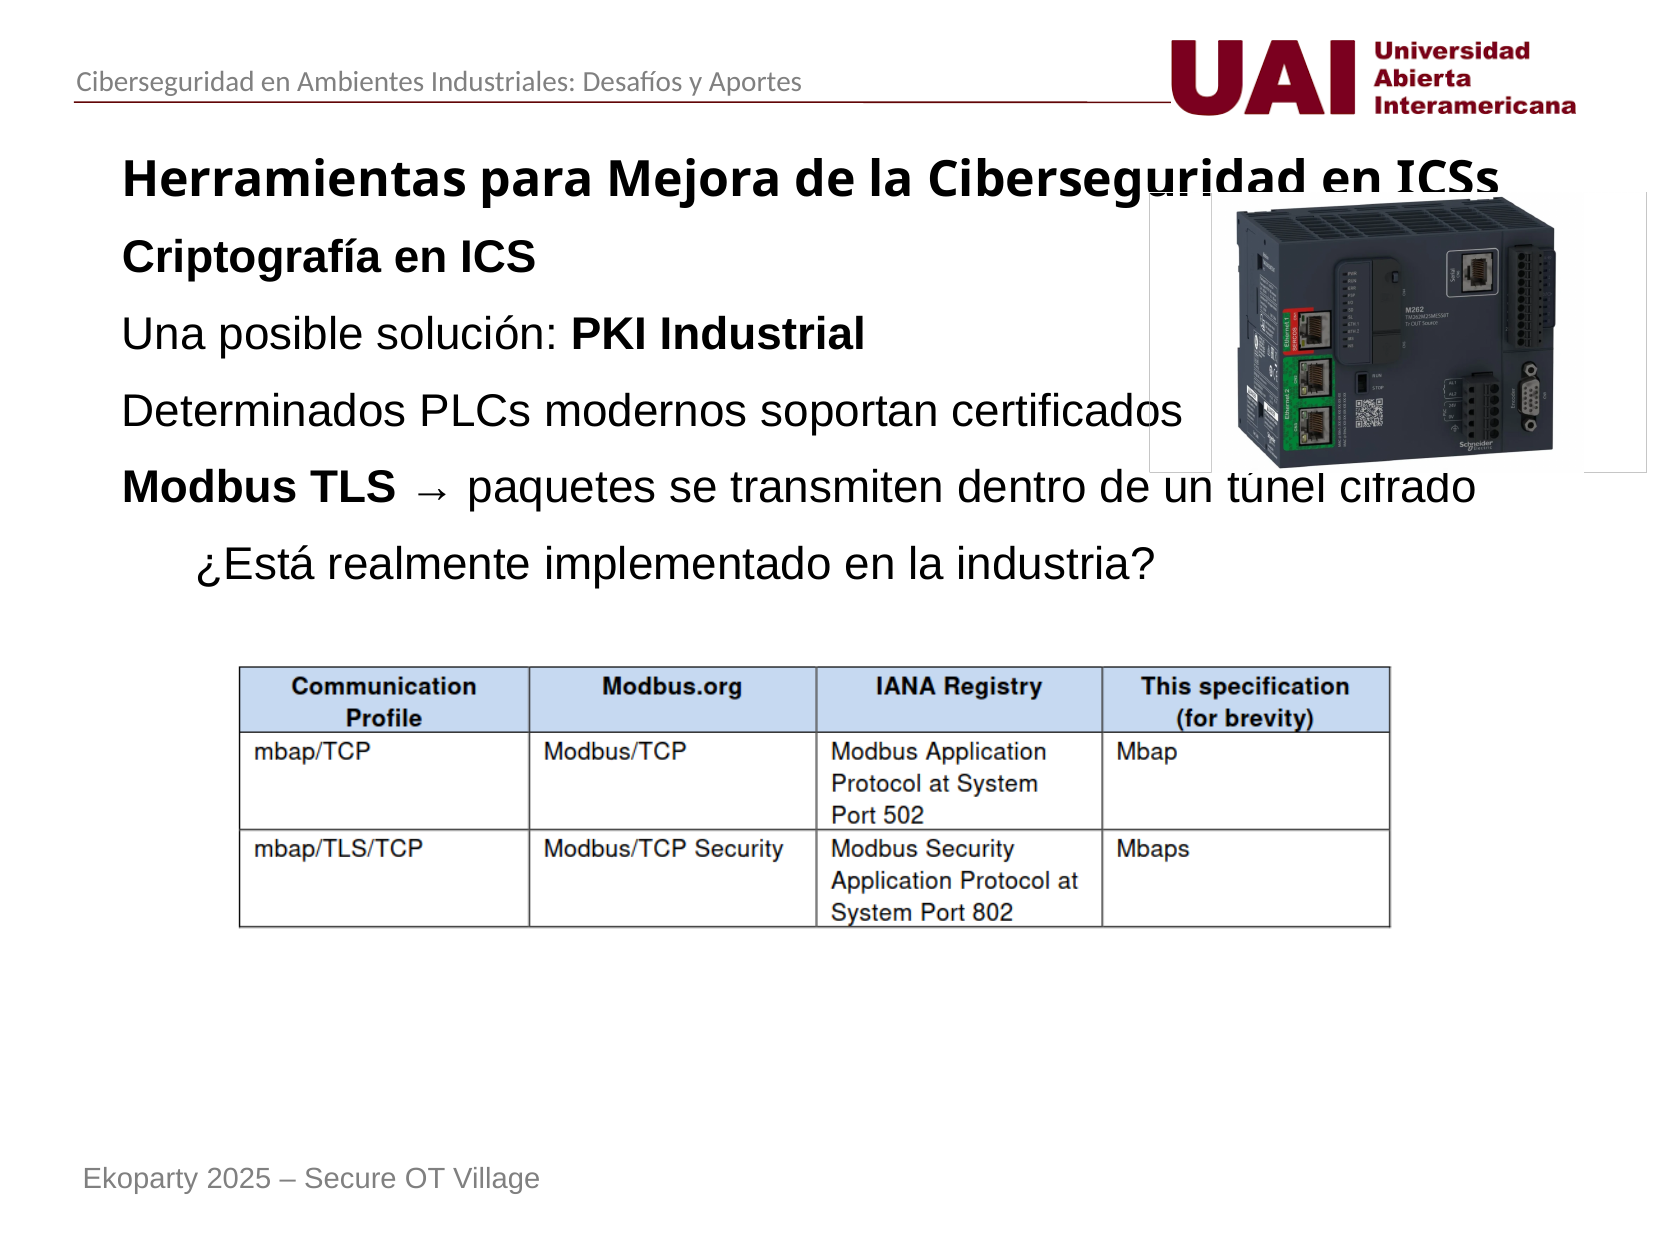

Herramientas para Mejora de la Ciberseguridad en ICSs
Criptografía en ICS
Una posible solución: PKI Industrial
Determinados PLCs modernos soportan certificados
Modbus TLS → paquetes se transmiten dentro de un túnel cifrado
	¿Está realmente implementado en la industria?